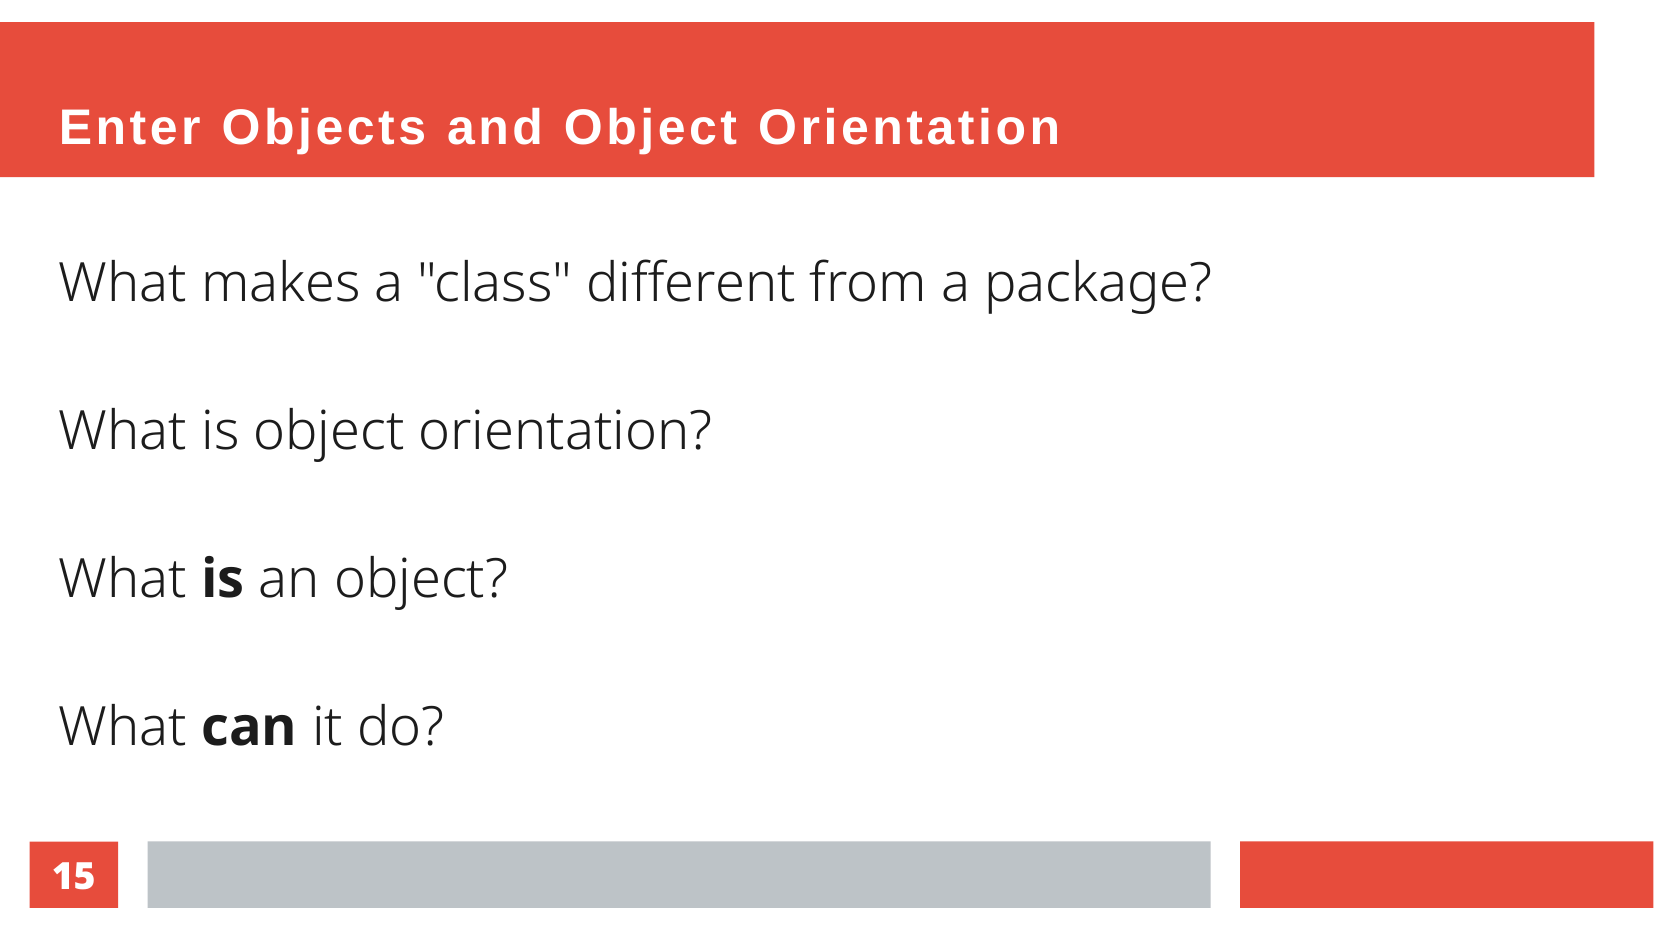

# Enter Objects and Object Orientation
What makes a "class" different from a package?
What is object orientation?
What is an object?
What can it do?
15